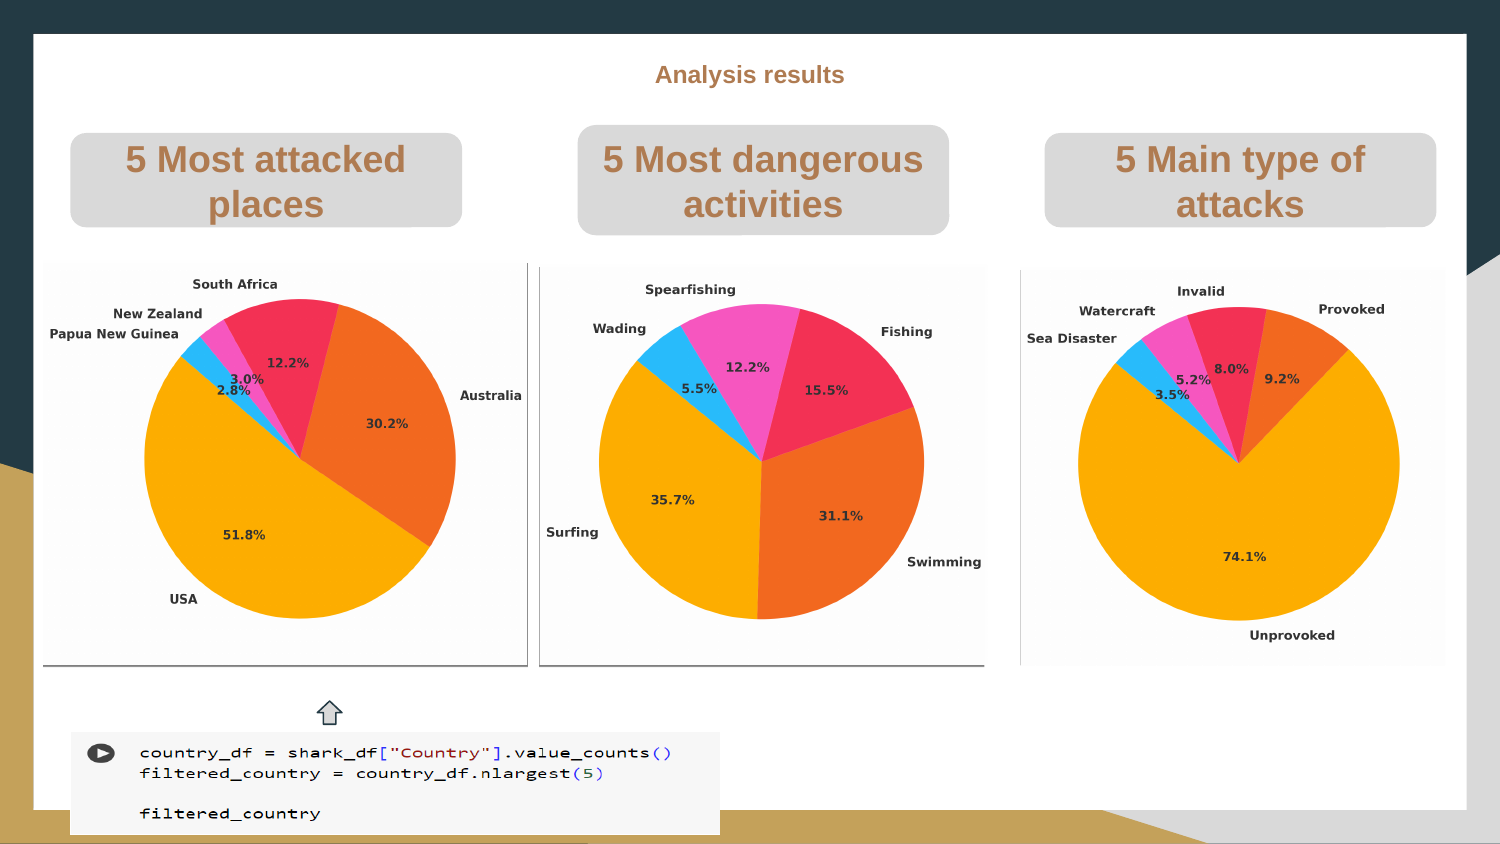

# Analysis results
5 Most dangerous activities
5 Most attacked places
5 Main type of attacks